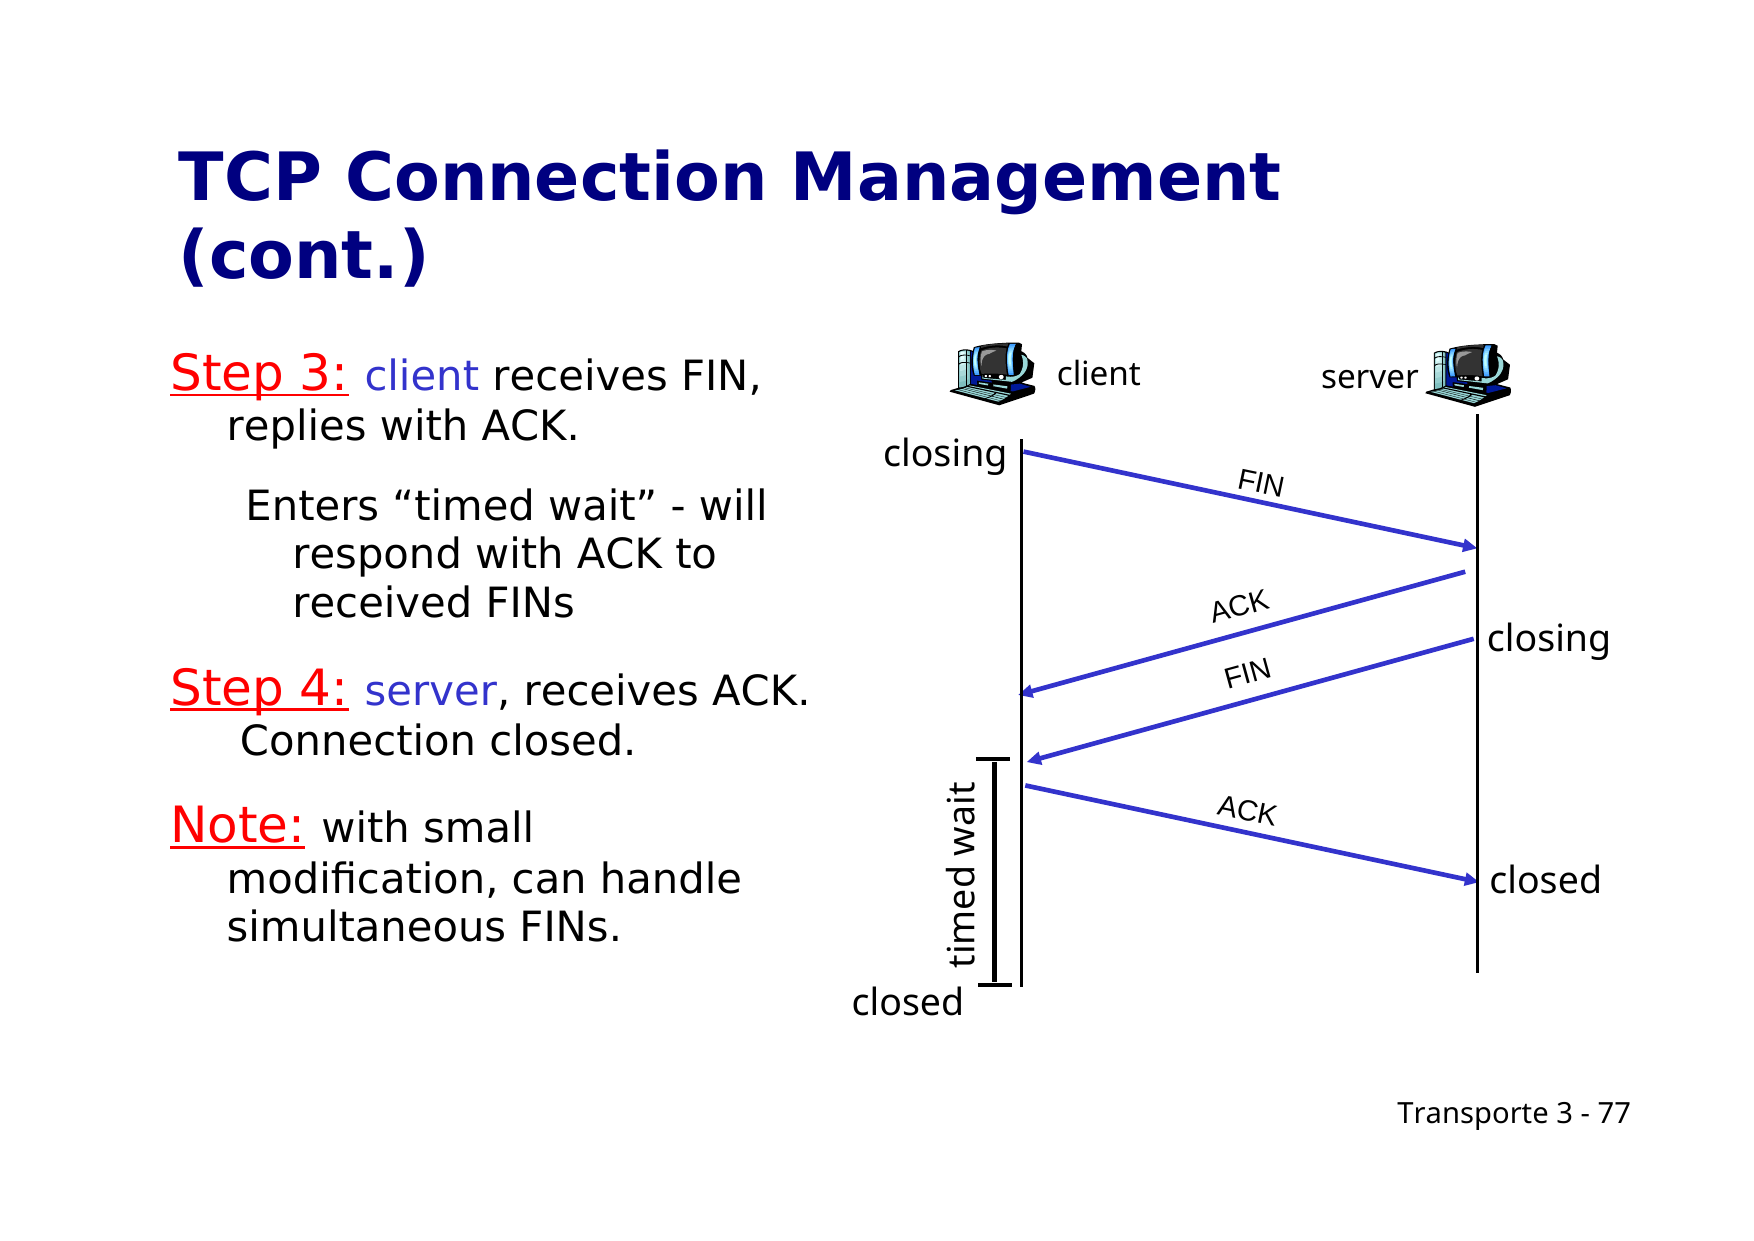

# TCP Connection Management (cont.)
Step 3: client receives FIN, replies with ACK.
Enters “timed wait” - will respond with ACK to received FINs
Step 4: server, receives ACK. Connection closed.
Note: with small modification, can handle simultaneous FINs.
client
server
closing
FIN
ACK
closing
FIN
ACK
timed wait
closed
closed